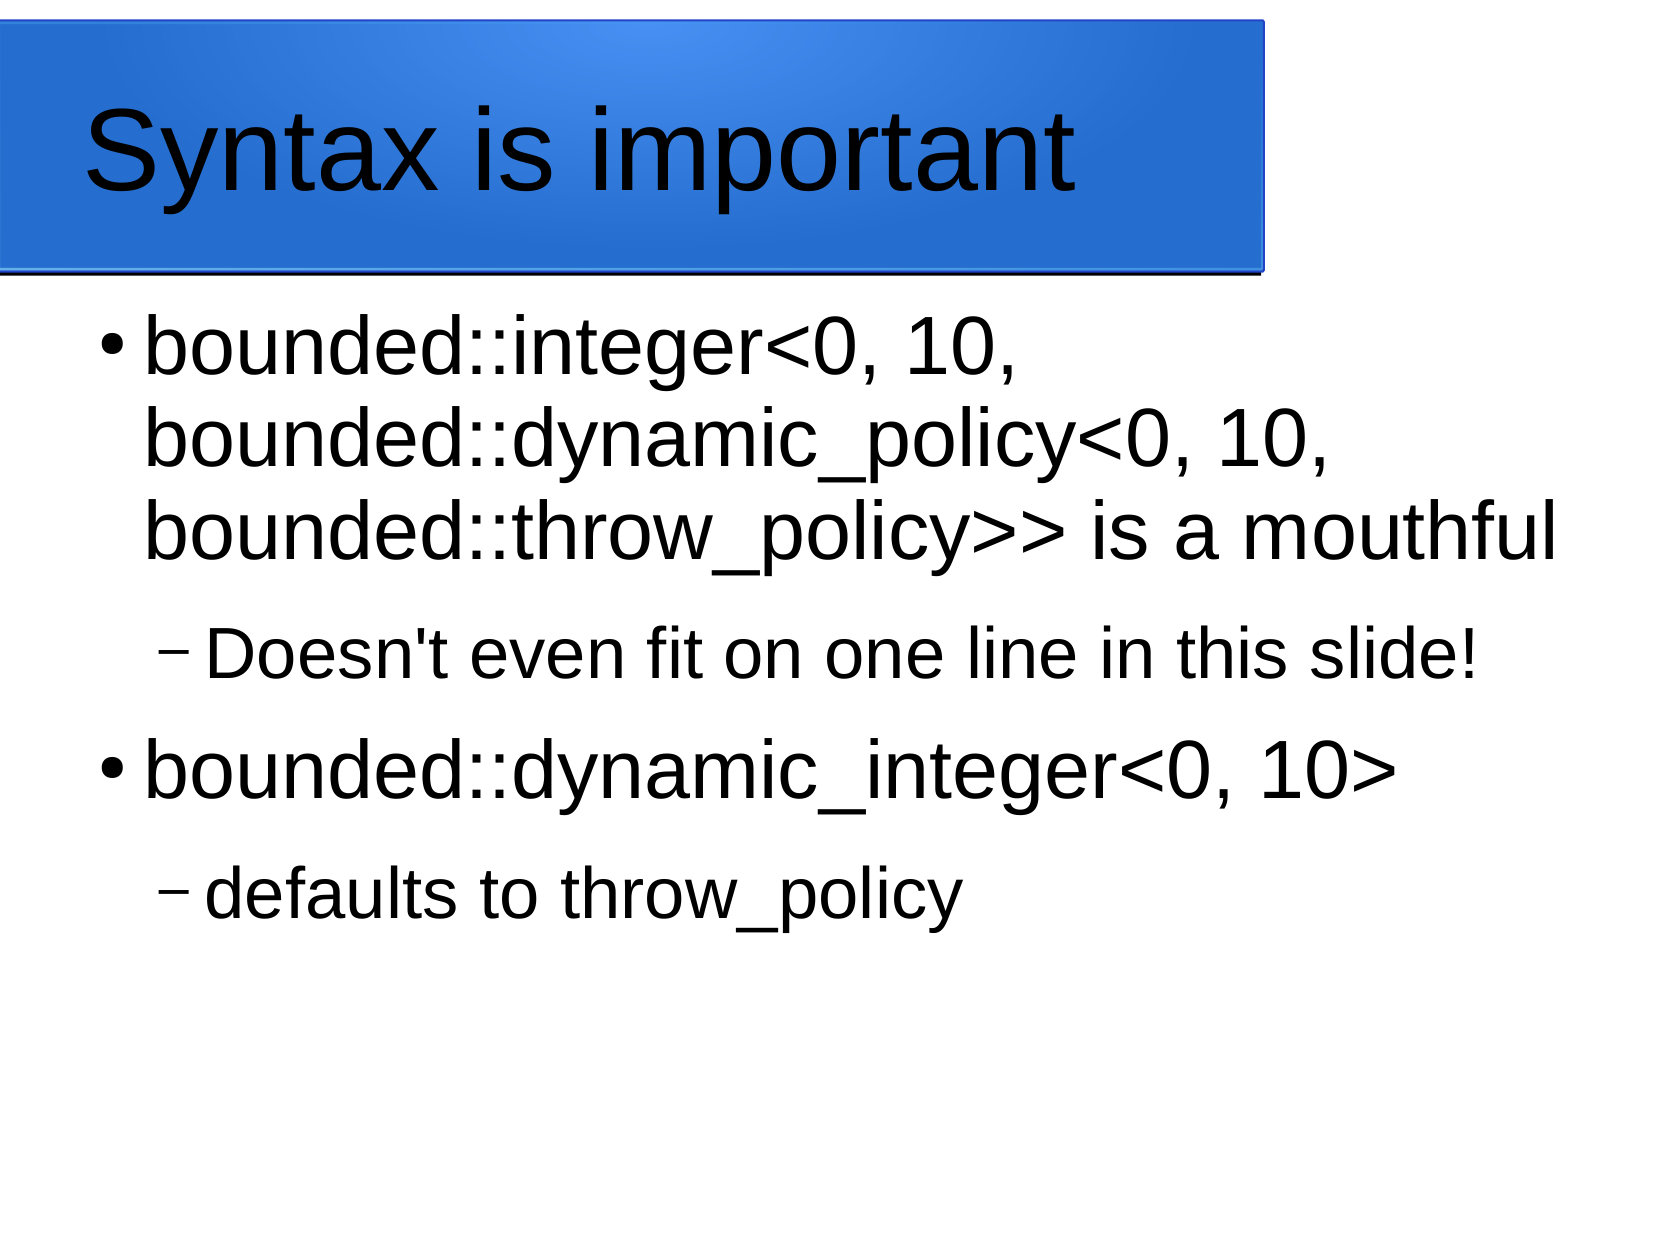

# Syntax is important
bounded::integer<0, 10, bounded::dynamic_policy<0, 10, bounded::throw_policy>> is a mouthful
Doesn't even fit on one line in this slide!
bounded::dynamic_integer<0, 10>
defaults to throw_policy